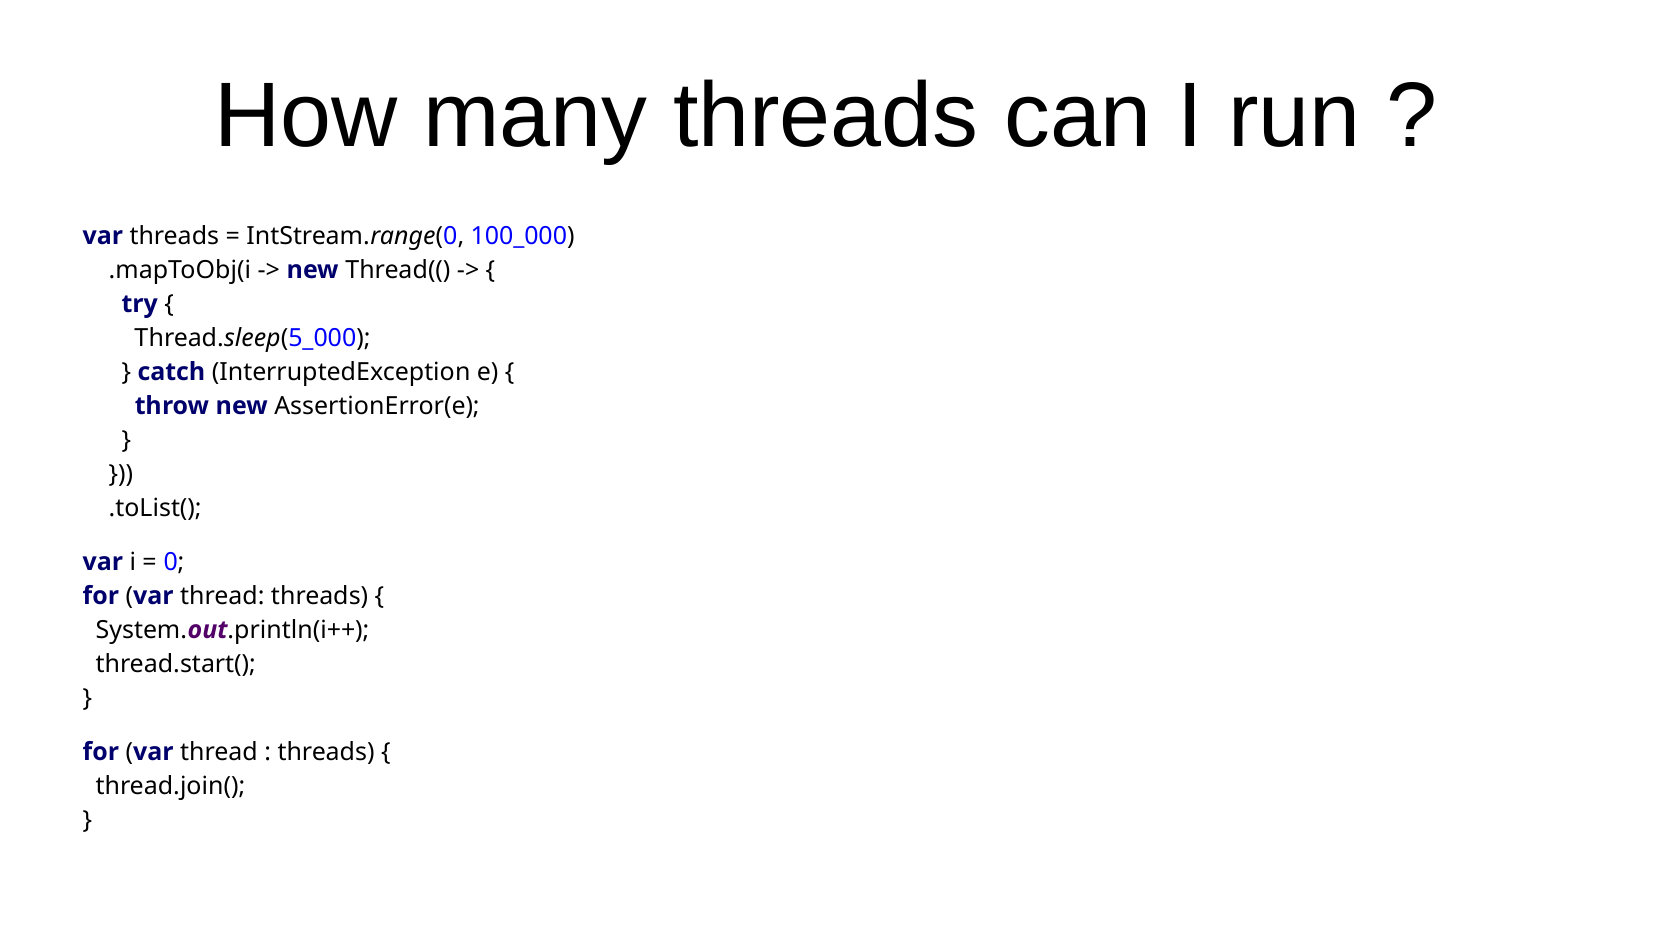

# How many threads can I run ?
var threads = IntStream.range(0, 100_000)
 .mapToObj(i -> new Thread(() -> {
 try {
 Thread.sleep(5_000);
 } catch (InterruptedException e) {
 throw new AssertionError(e);
 }
 }))
 .toList();
var i = 0;
for (var thread: threads) {
 System.out.println(i++);
 thread.start();
}
for (var thread : threads) {
 thread.join();
}